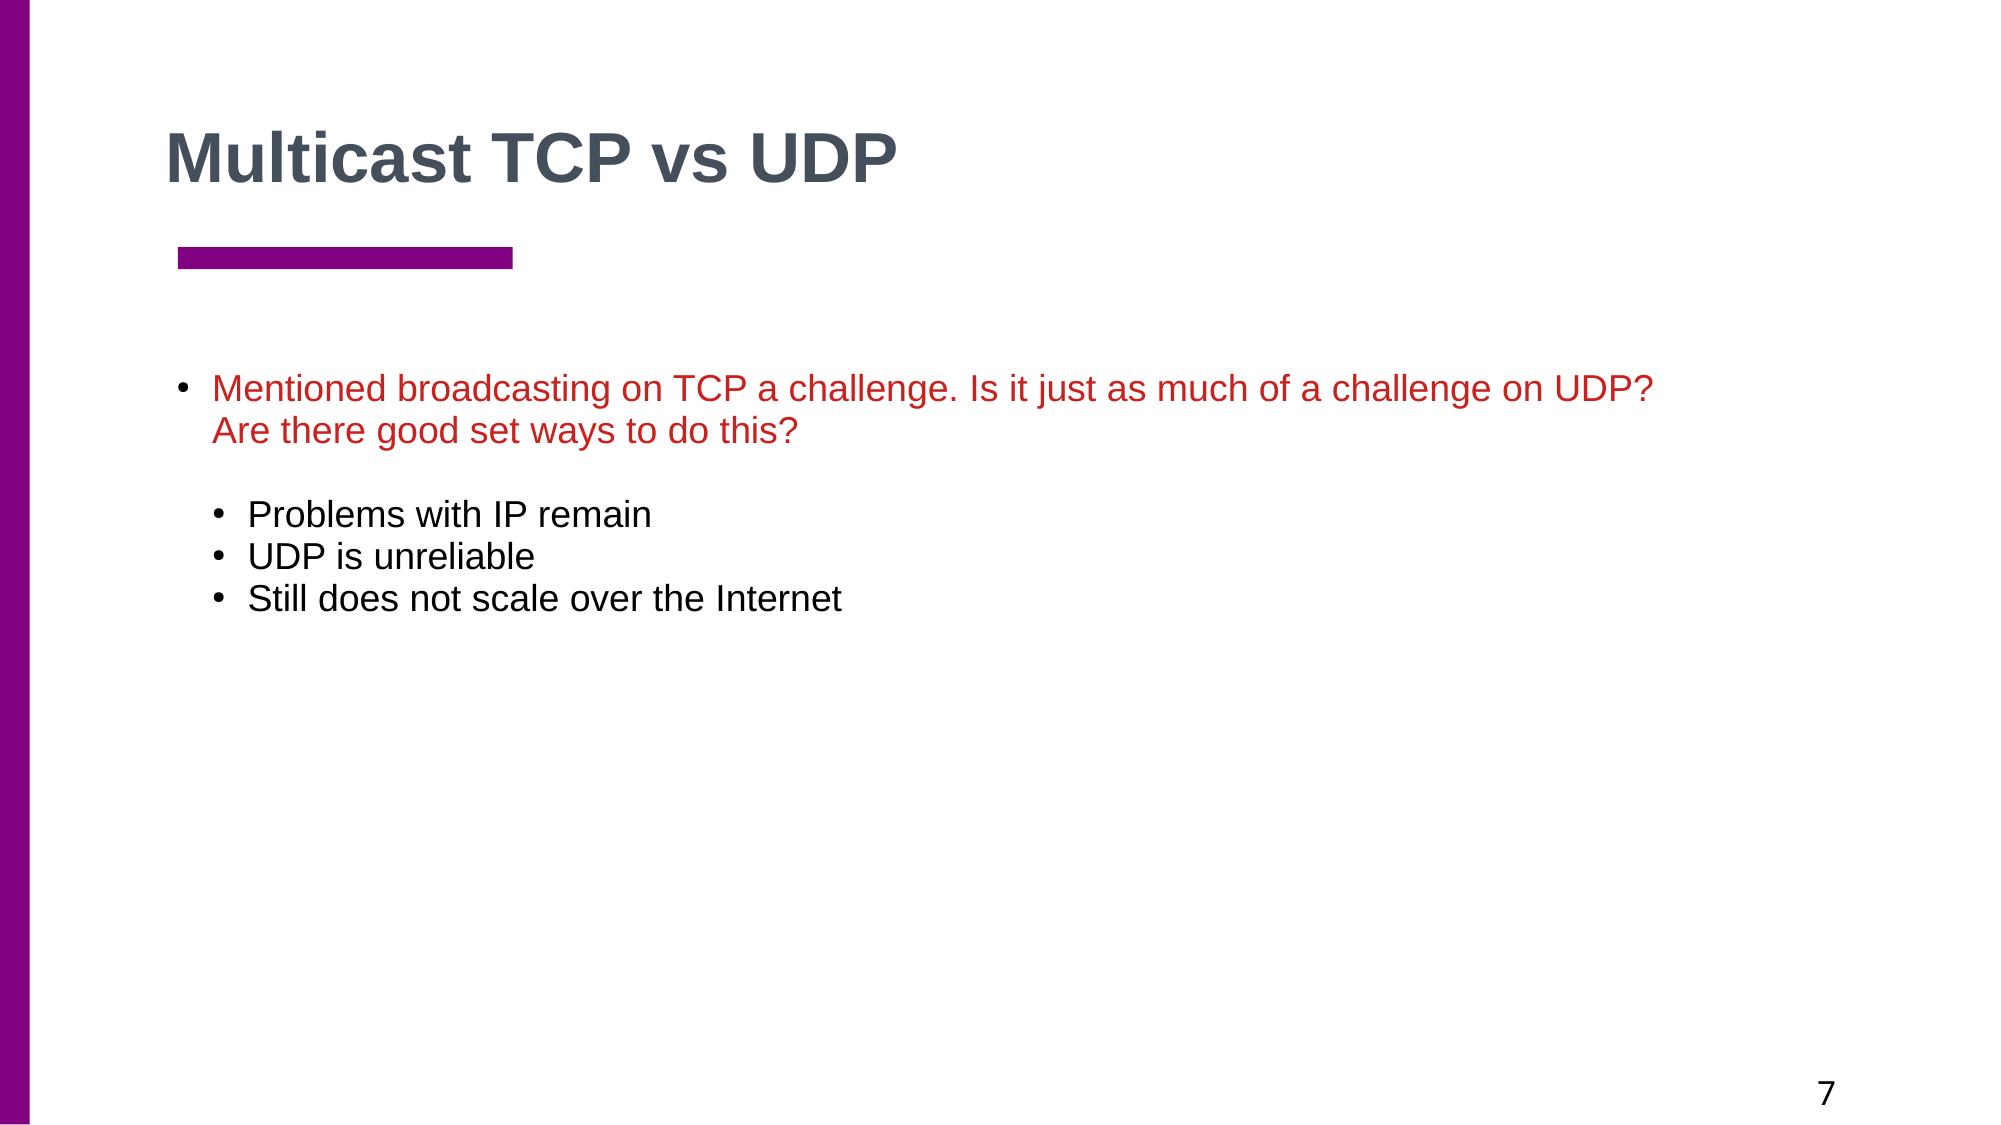

Multicast TCP vs UDP
Mentioned broadcasting on TCP a challenge. Is it just as much of a challenge on UDP?
Are there good set ways to do this?
Problems with IP remain
UDP is unreliable
Still does not scale over the Internet